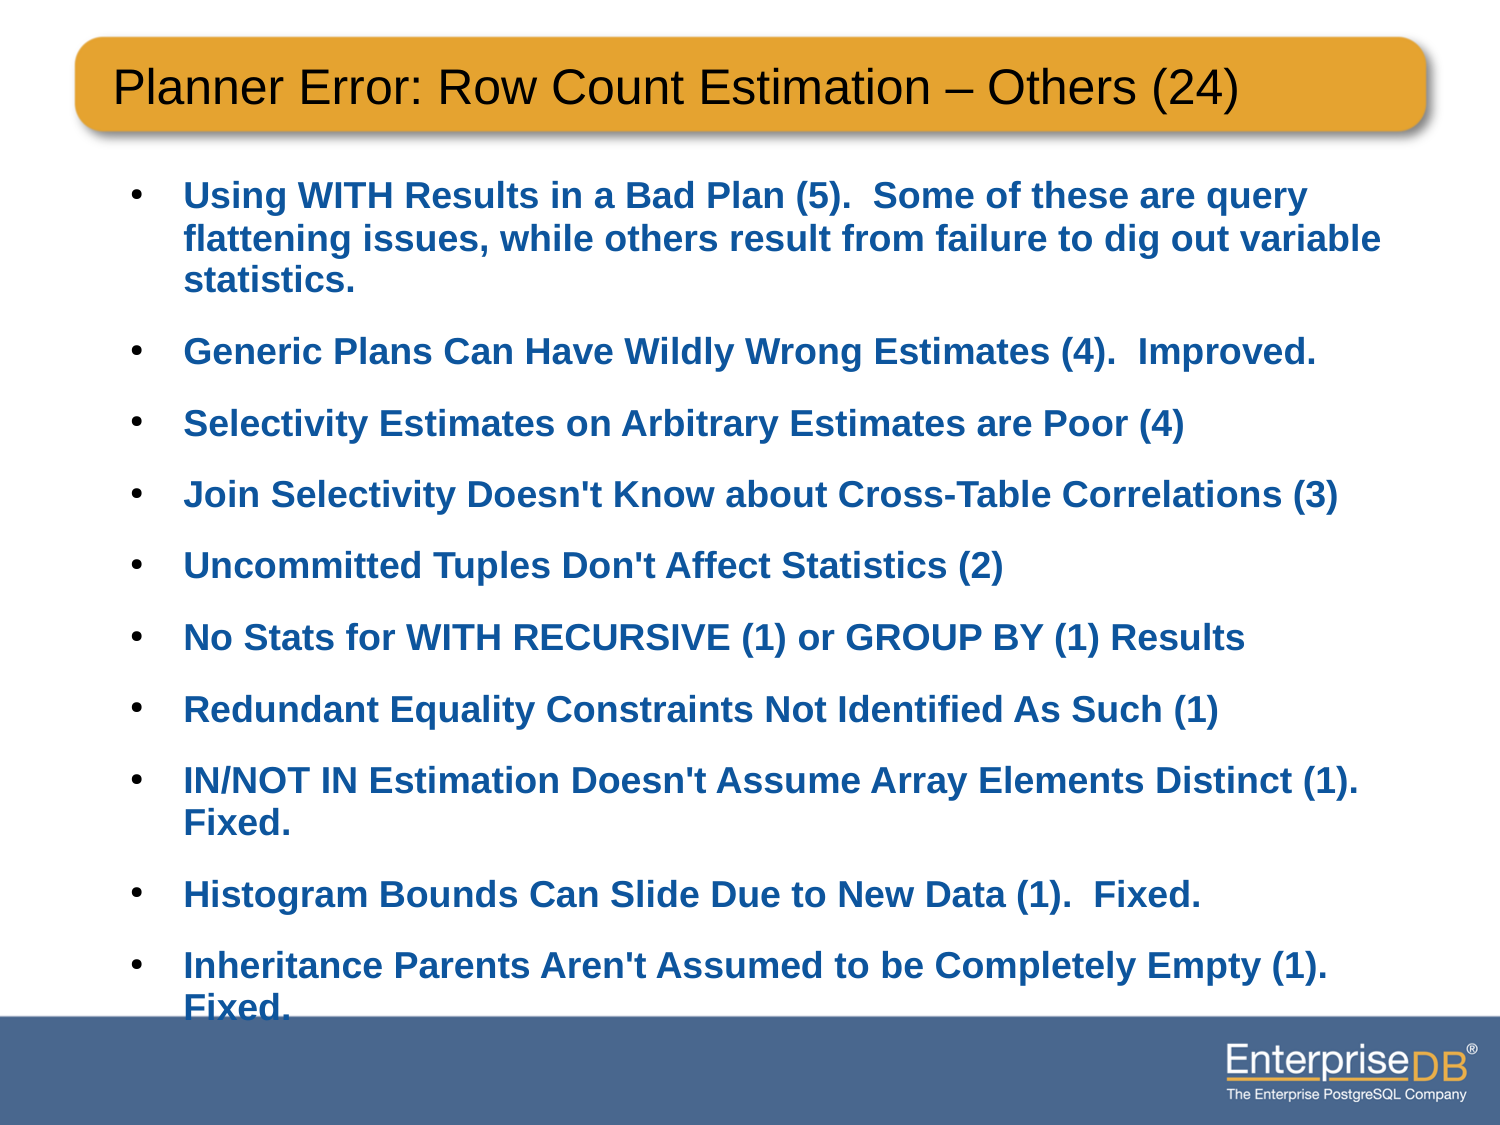

# Planner Error: Row Count Estimation – Others (24)
Using WITH Results in a Bad Plan (5). Some of these are query flattening issues, while others result from failure to dig out variable statistics.
Generic Plans Can Have Wildly Wrong Estimates (4). Improved.
Selectivity Estimates on Arbitrary Estimates are Poor (4)
Join Selectivity Doesn't Know about Cross-Table Correlations (3)
Uncommitted Tuples Don't Affect Statistics (2)
No Stats for WITH RECURSIVE (1) or GROUP BY (1) Results
Redundant Equality Constraints Not Identified As Such (1)
IN/NOT IN Estimation Doesn't Assume Array Elements Distinct (1). Fixed.
Histogram Bounds Can Slide Due to New Data (1). Fixed.
Inheritance Parents Aren't Assumed to be Completely Empty (1). Fixed.